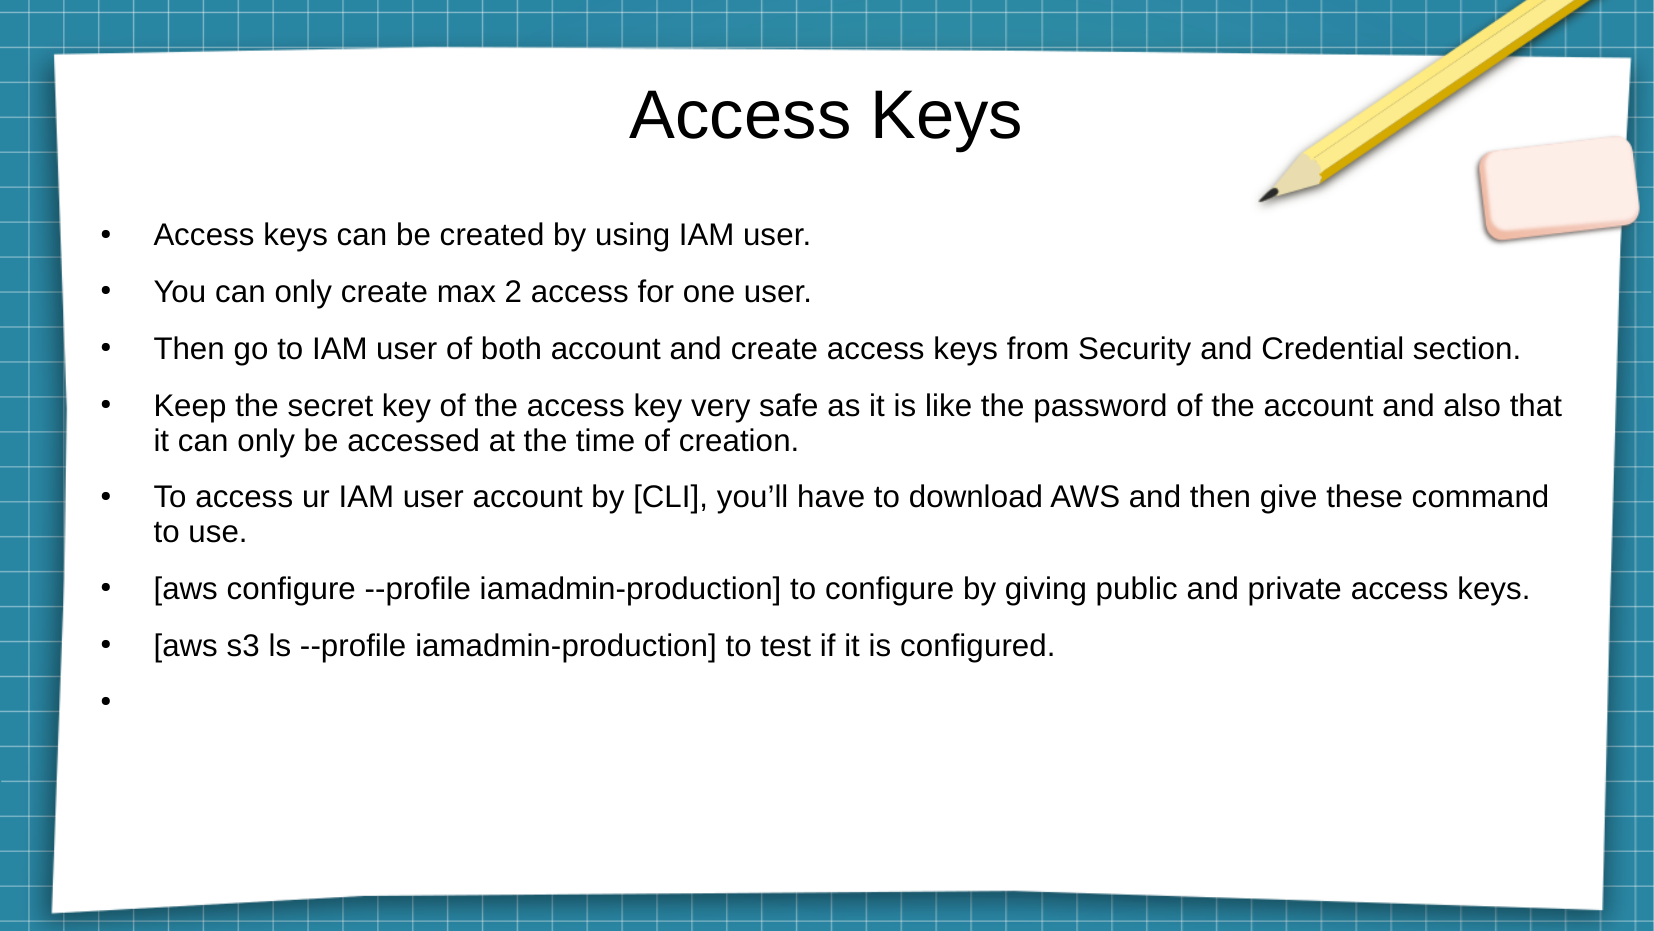

# Access Keys
Access keys can be created by using IAM user.
You can only create max 2 access for one user.
Then go to IAM user of both account and create access keys from Security and Credential section.
Keep the secret key of the access key very safe as it is like the password of the account and also that it can only be accessed at the time of creation.
To access ur IAM user account by [CLI], you’ll have to download AWS and then give these command to use.
[aws configure --profile iamadmin-production] to configure by giving public and private access keys.
[aws s3 ls --profile iamadmin-production] to test if it is configured.